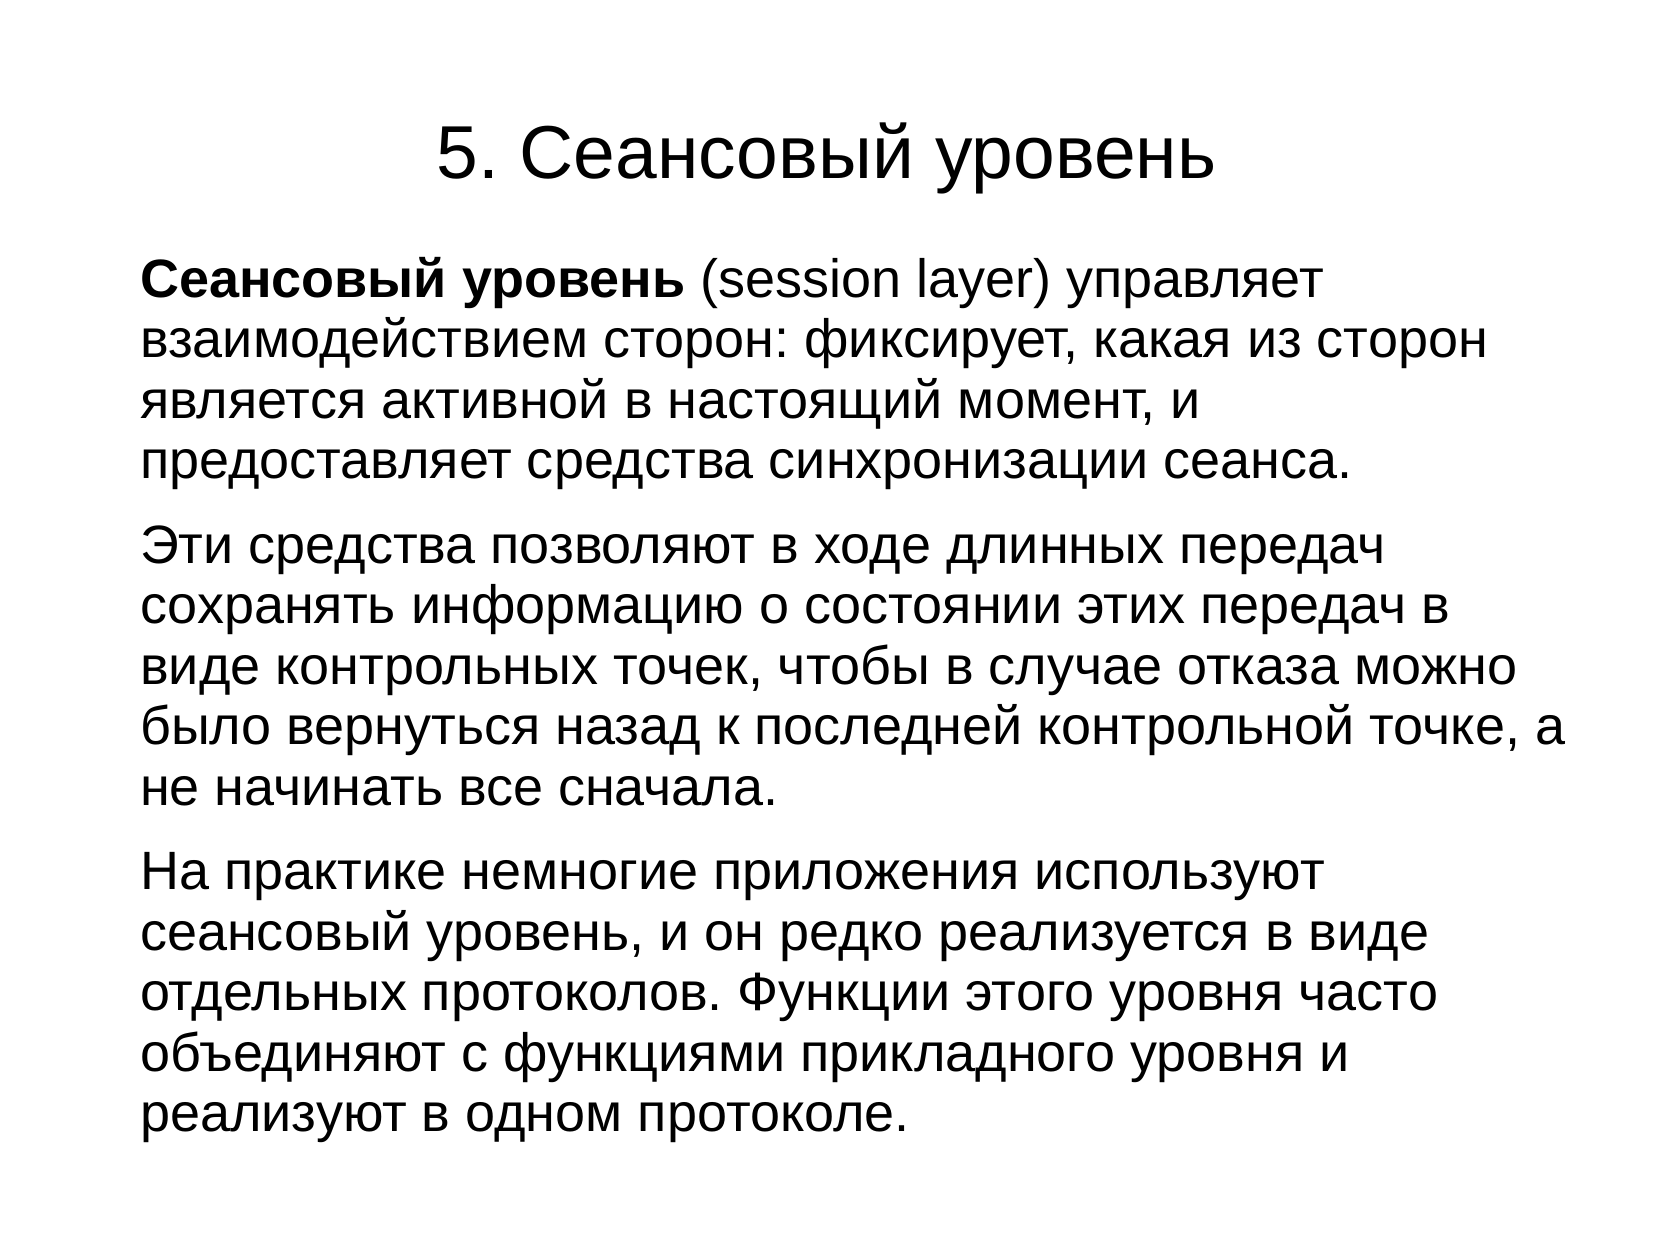

# 5. Сеансовый уровень
Сеансовый уровень (session layer) управляет взаимодействием сторон: фиксирует, какая из сторон является активной в настоящий момент, и предоставляет средства синхронизации сеанса.
Эти средства позволяют в ходе длинных передач сохранять информацию о состоянии этих передач в виде контрольных точек, чтобы в случае отказа можно было вернуться назад к последней контрольной точке, а не начинать все сначала.
На практике немногие приложения используют сеансовый уровень, и он редко реализуется в виде отдельных протоколов. Функции этого уровня часто объединяют с функциями прикладного уровня и реализуют в одном протоколе.